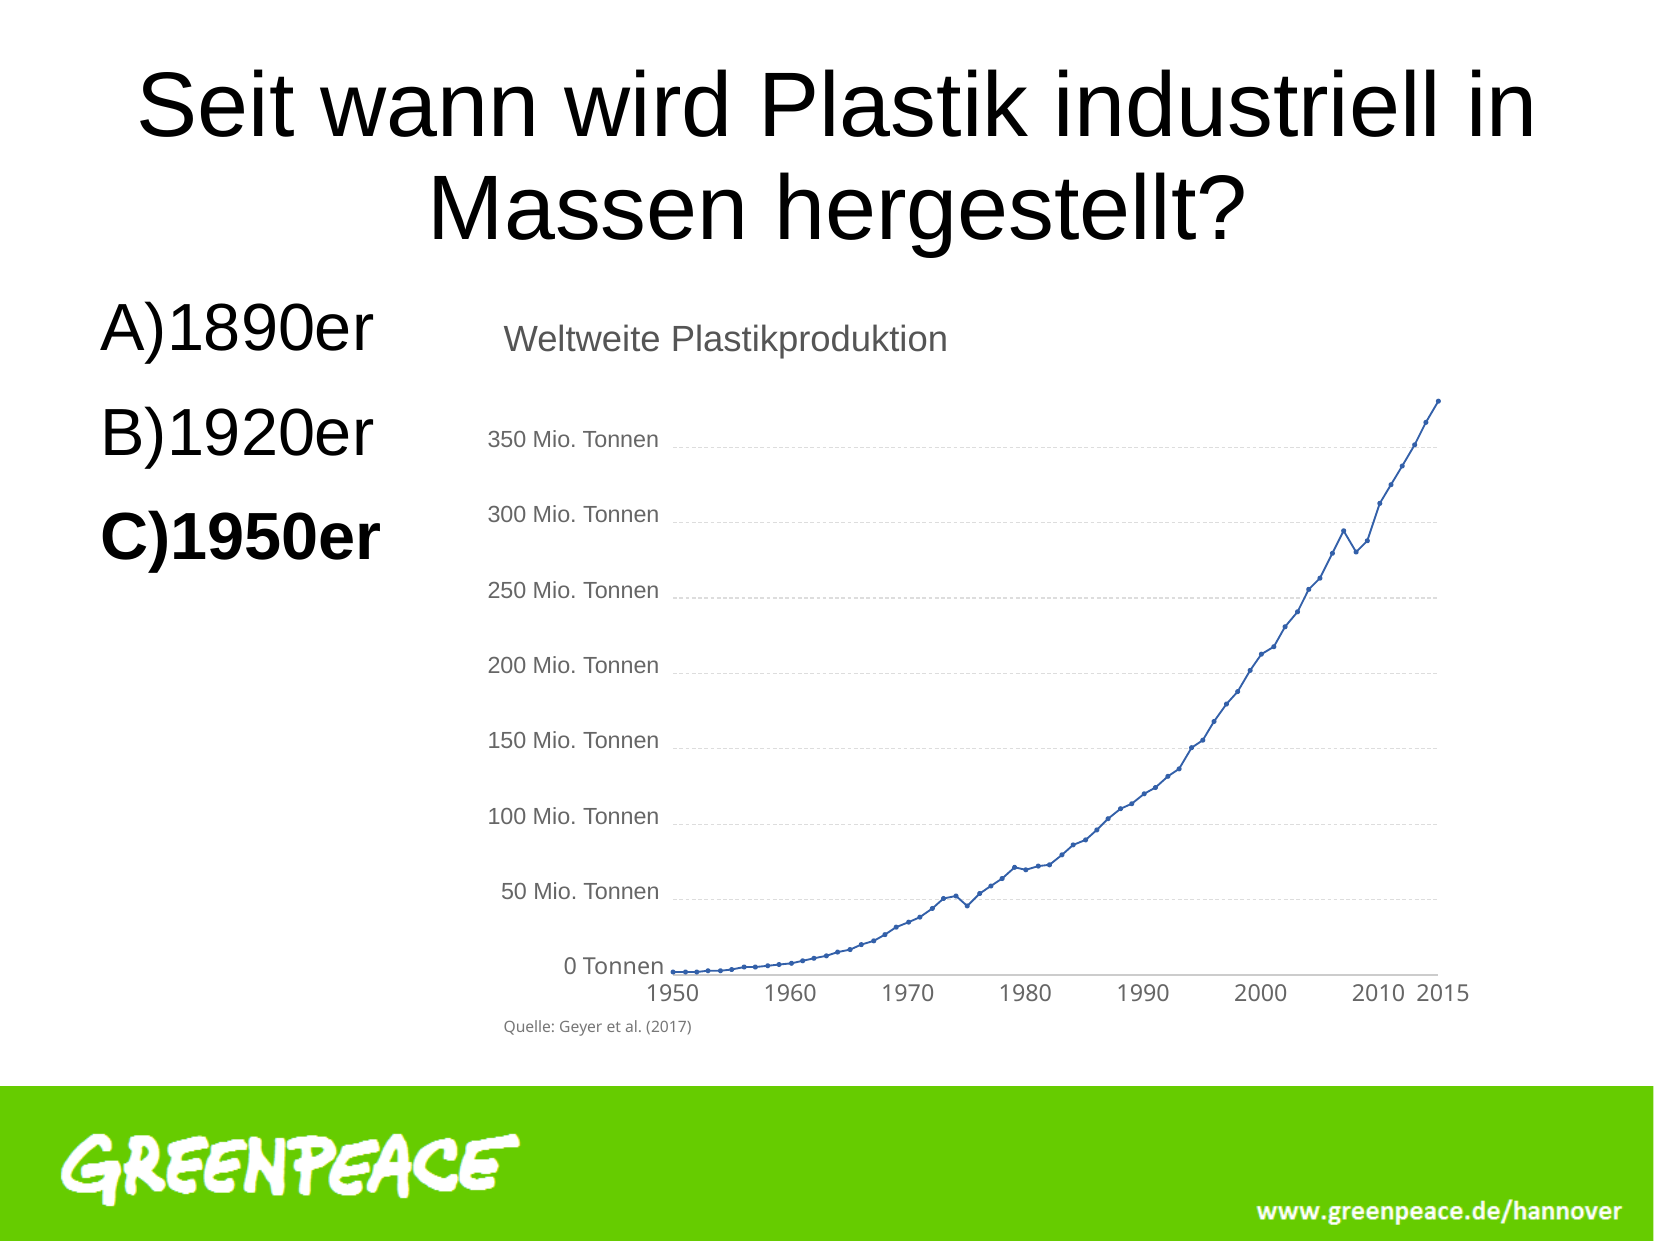

# Seit wann wird Plastik industriell in Massen hergestellt?
1890er
1920er
1950er